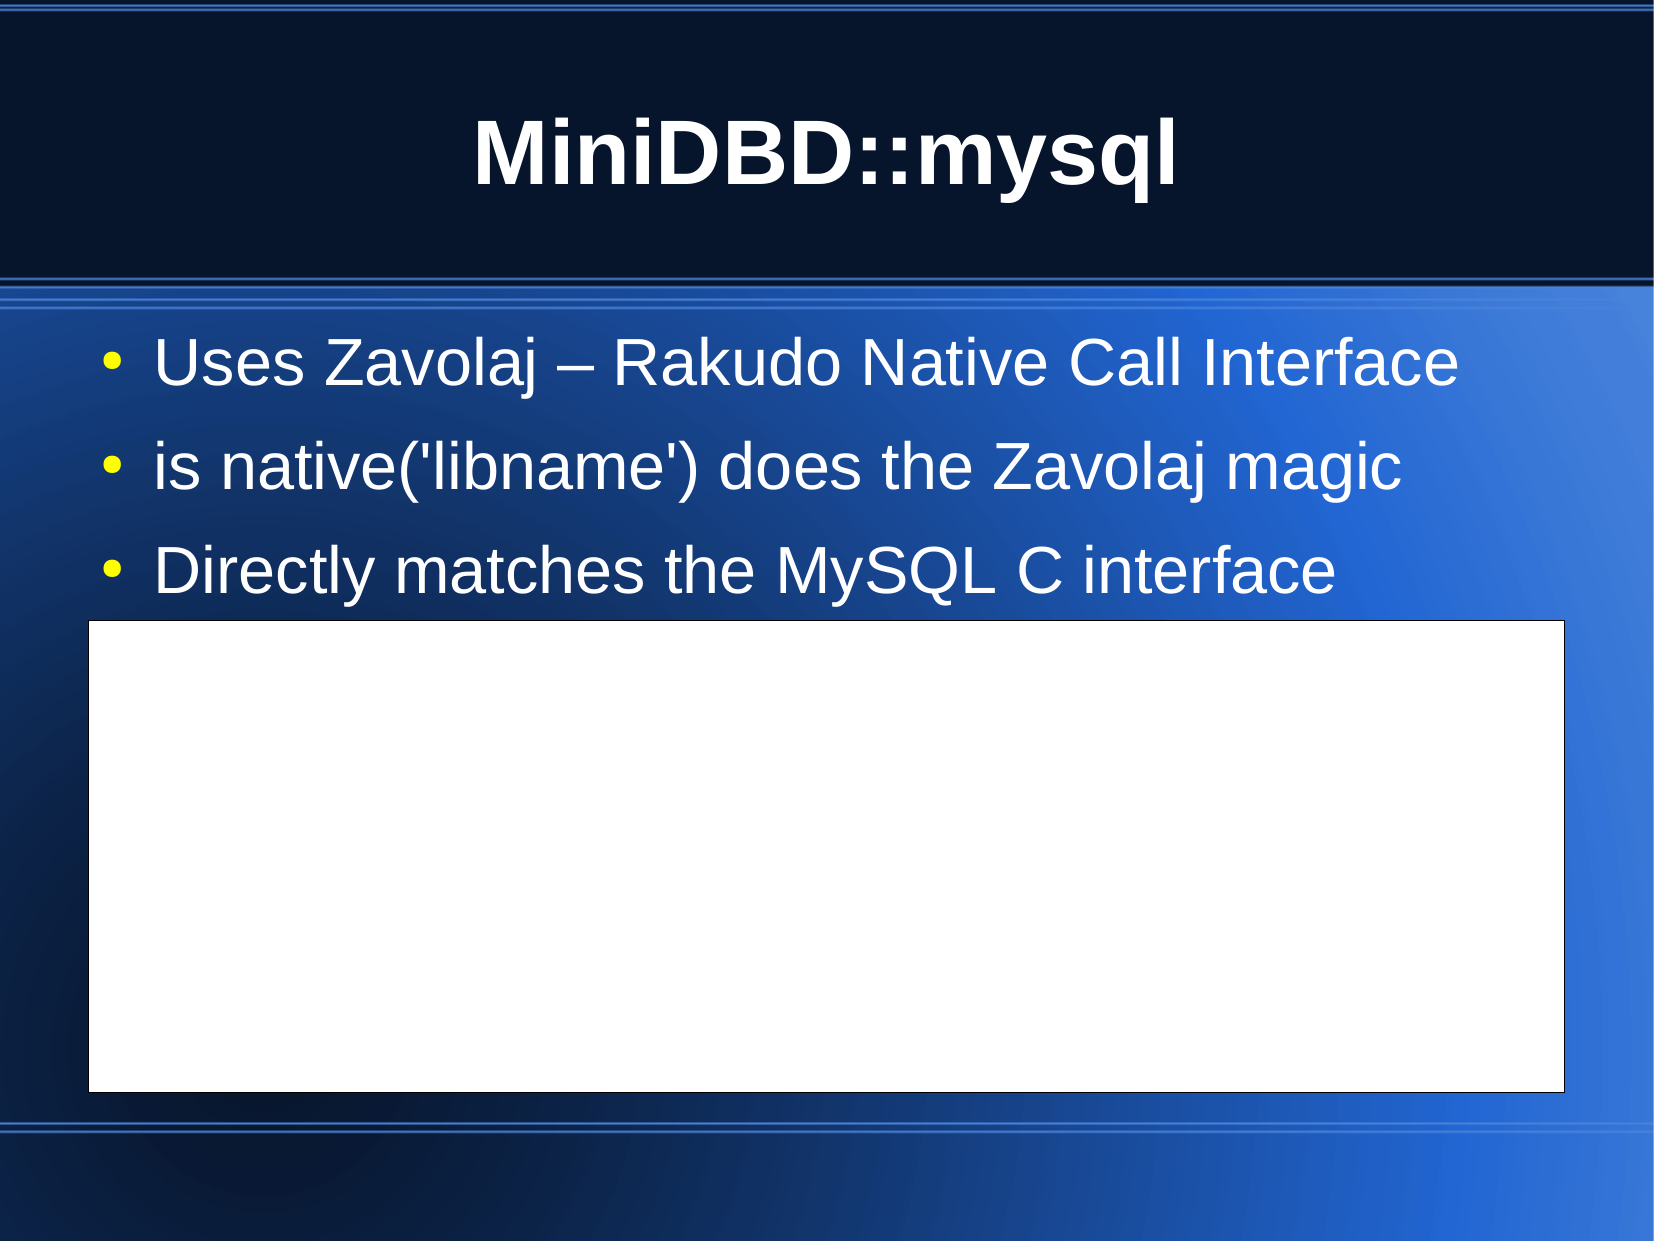

# MiniDBD::mysql
Uses Zavolaj – Rakudo Native Call Interface
is native('libname') does the Zavolaj magic
Directly matches the MySQL C interface
sub mysql_fetch_row( OpaquePointer $result_set )
 returns Positional of Str
 is native('libmysqlclient')
 { ... }
sub mysql_error( OpaquePointer $mysql_client )
 returns Str
 is native('libmysqlclient')
 { ... }